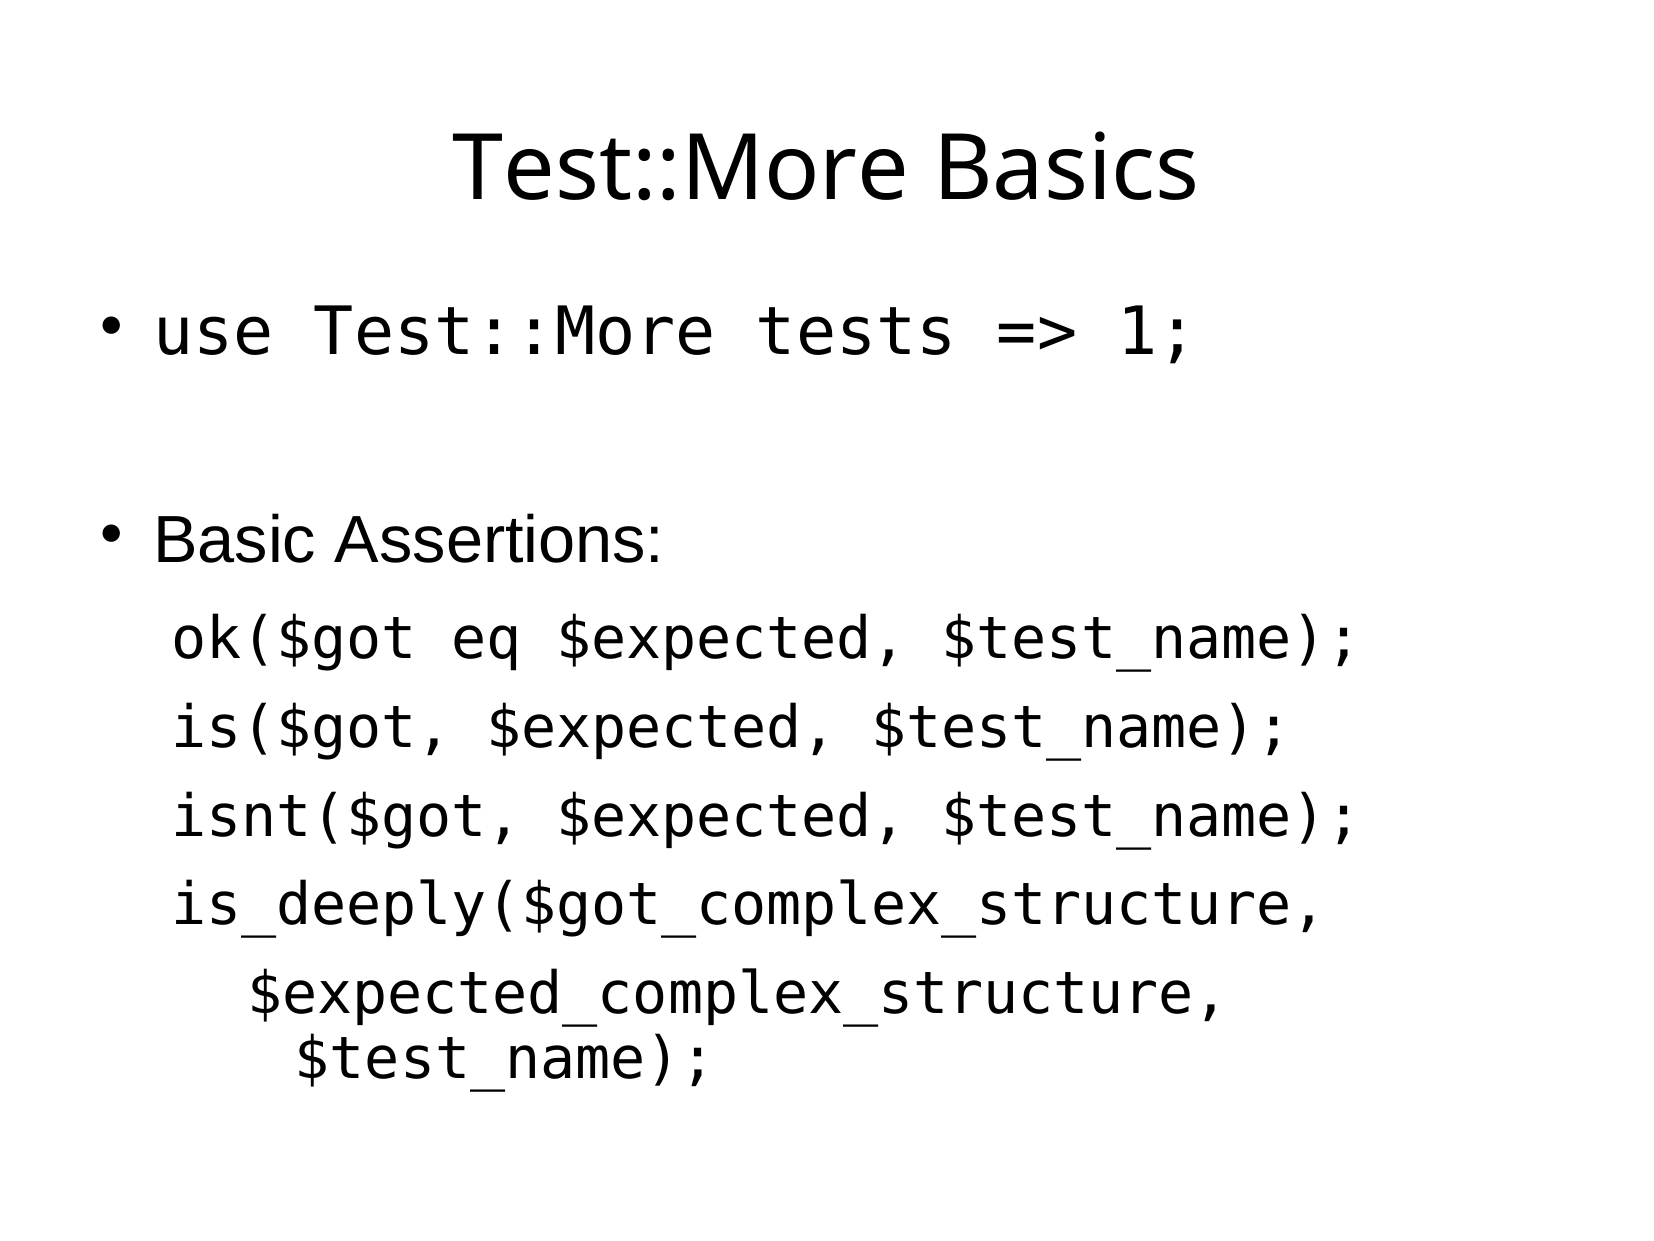

# Test::More Basics
use Test::More tests => 1;
Basic Assertions:
ok($got eq $expected, $test_name);
is($got, $expected, $test_name);
isnt($got, $expected, $test_name);
is_deeply($got_complex_structure,
$expected_complex_structure, $test_name);